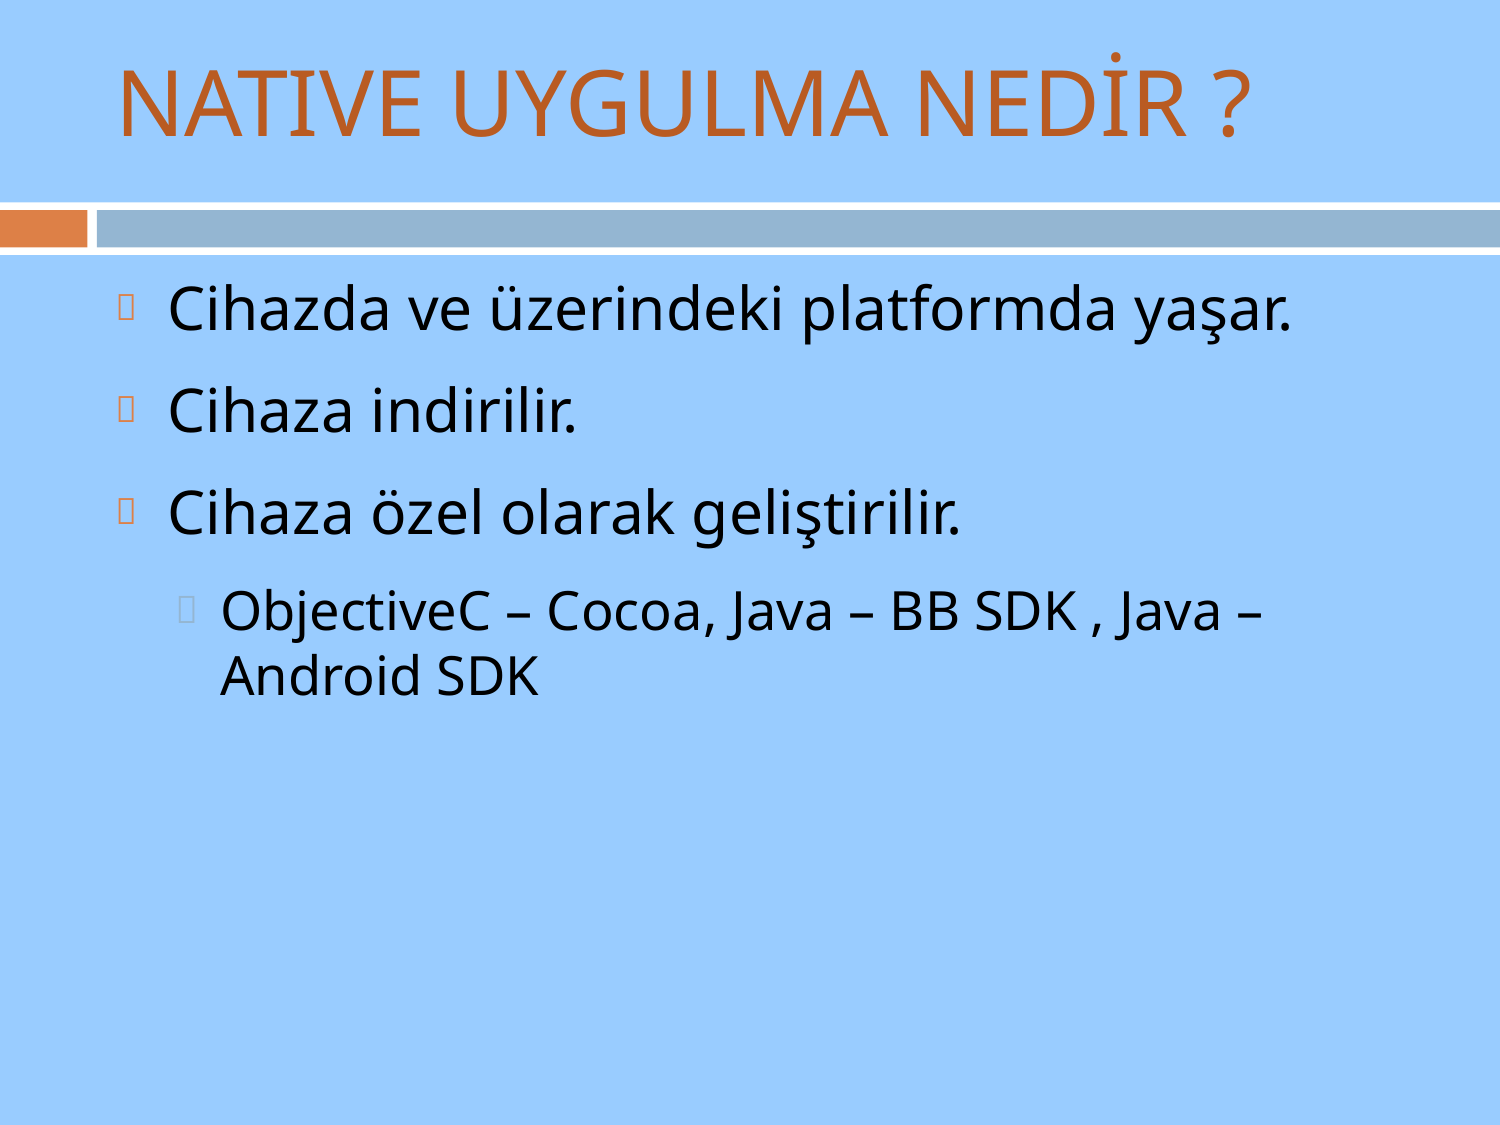

# NATIVE UYGULMA NEDİR ?
Cihazda ve üzerindeki platformda yaşar.
Cihaza indirilir.
Cihaza özel olarak geliştirilir.
ObjectiveC – Cocoa, Java – BB SDK , Java – Android SDK